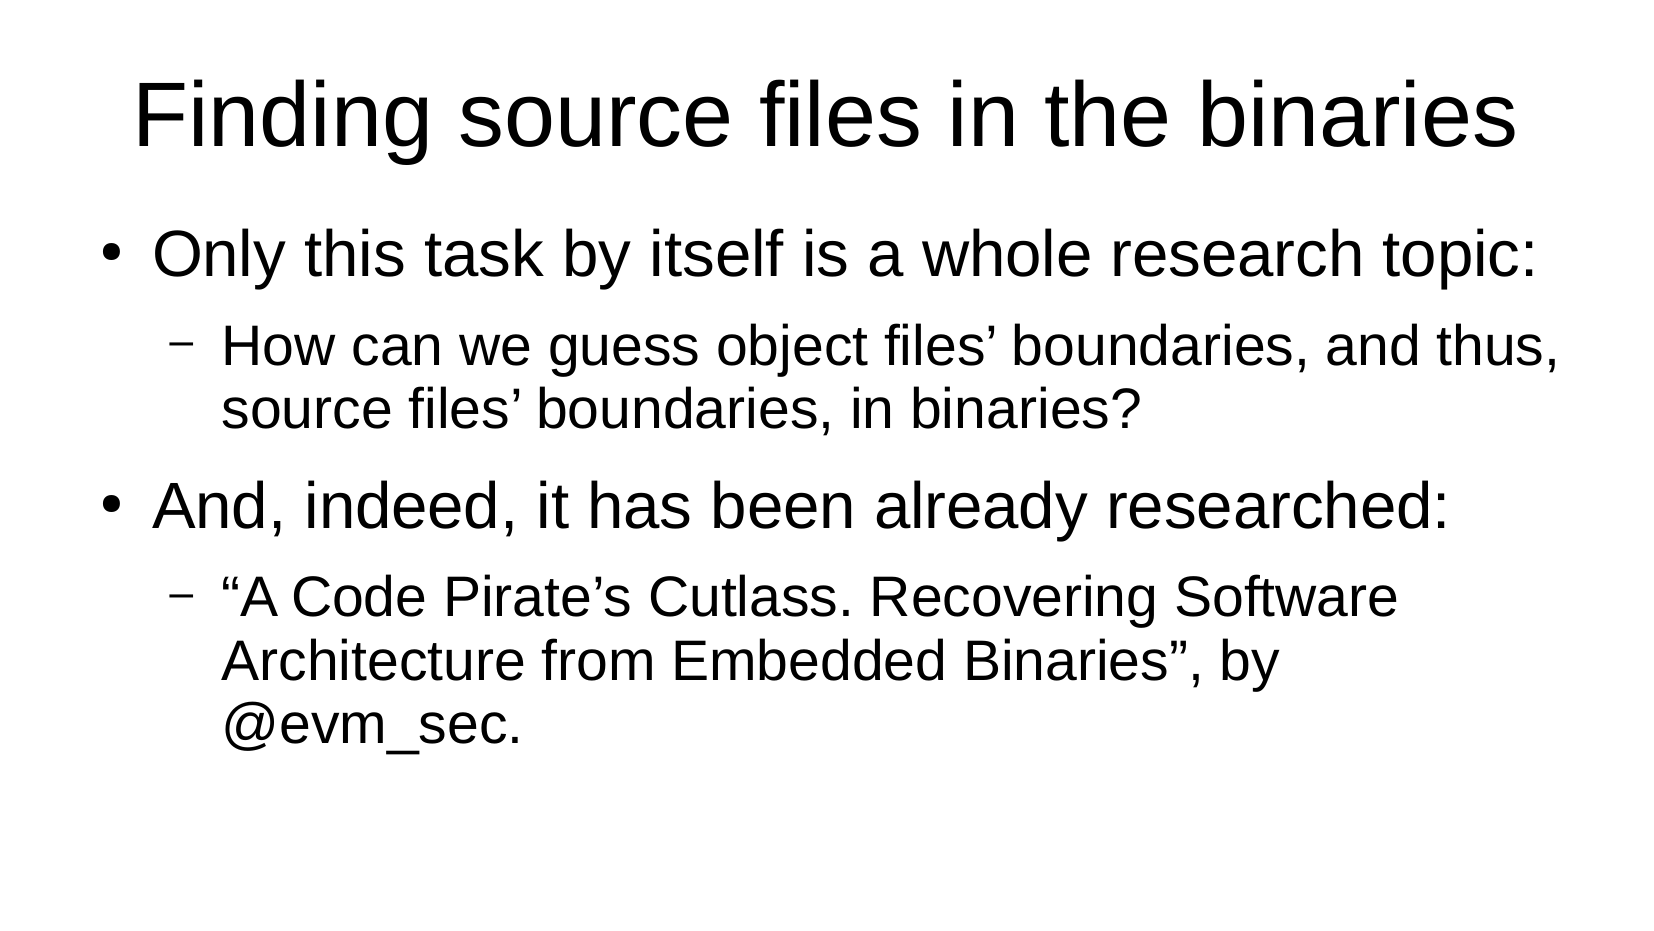

# Finding source files in the binaries
Only this task by itself is a whole research topic:
How can we guess object files’ boundaries, and thus, source files’ boundaries, in binaries?
And, indeed, it has been already researched:
“A Code Pirate’s Cutlass. Recovering Software Architecture from Embedded Binaries”, by @evm_sec.